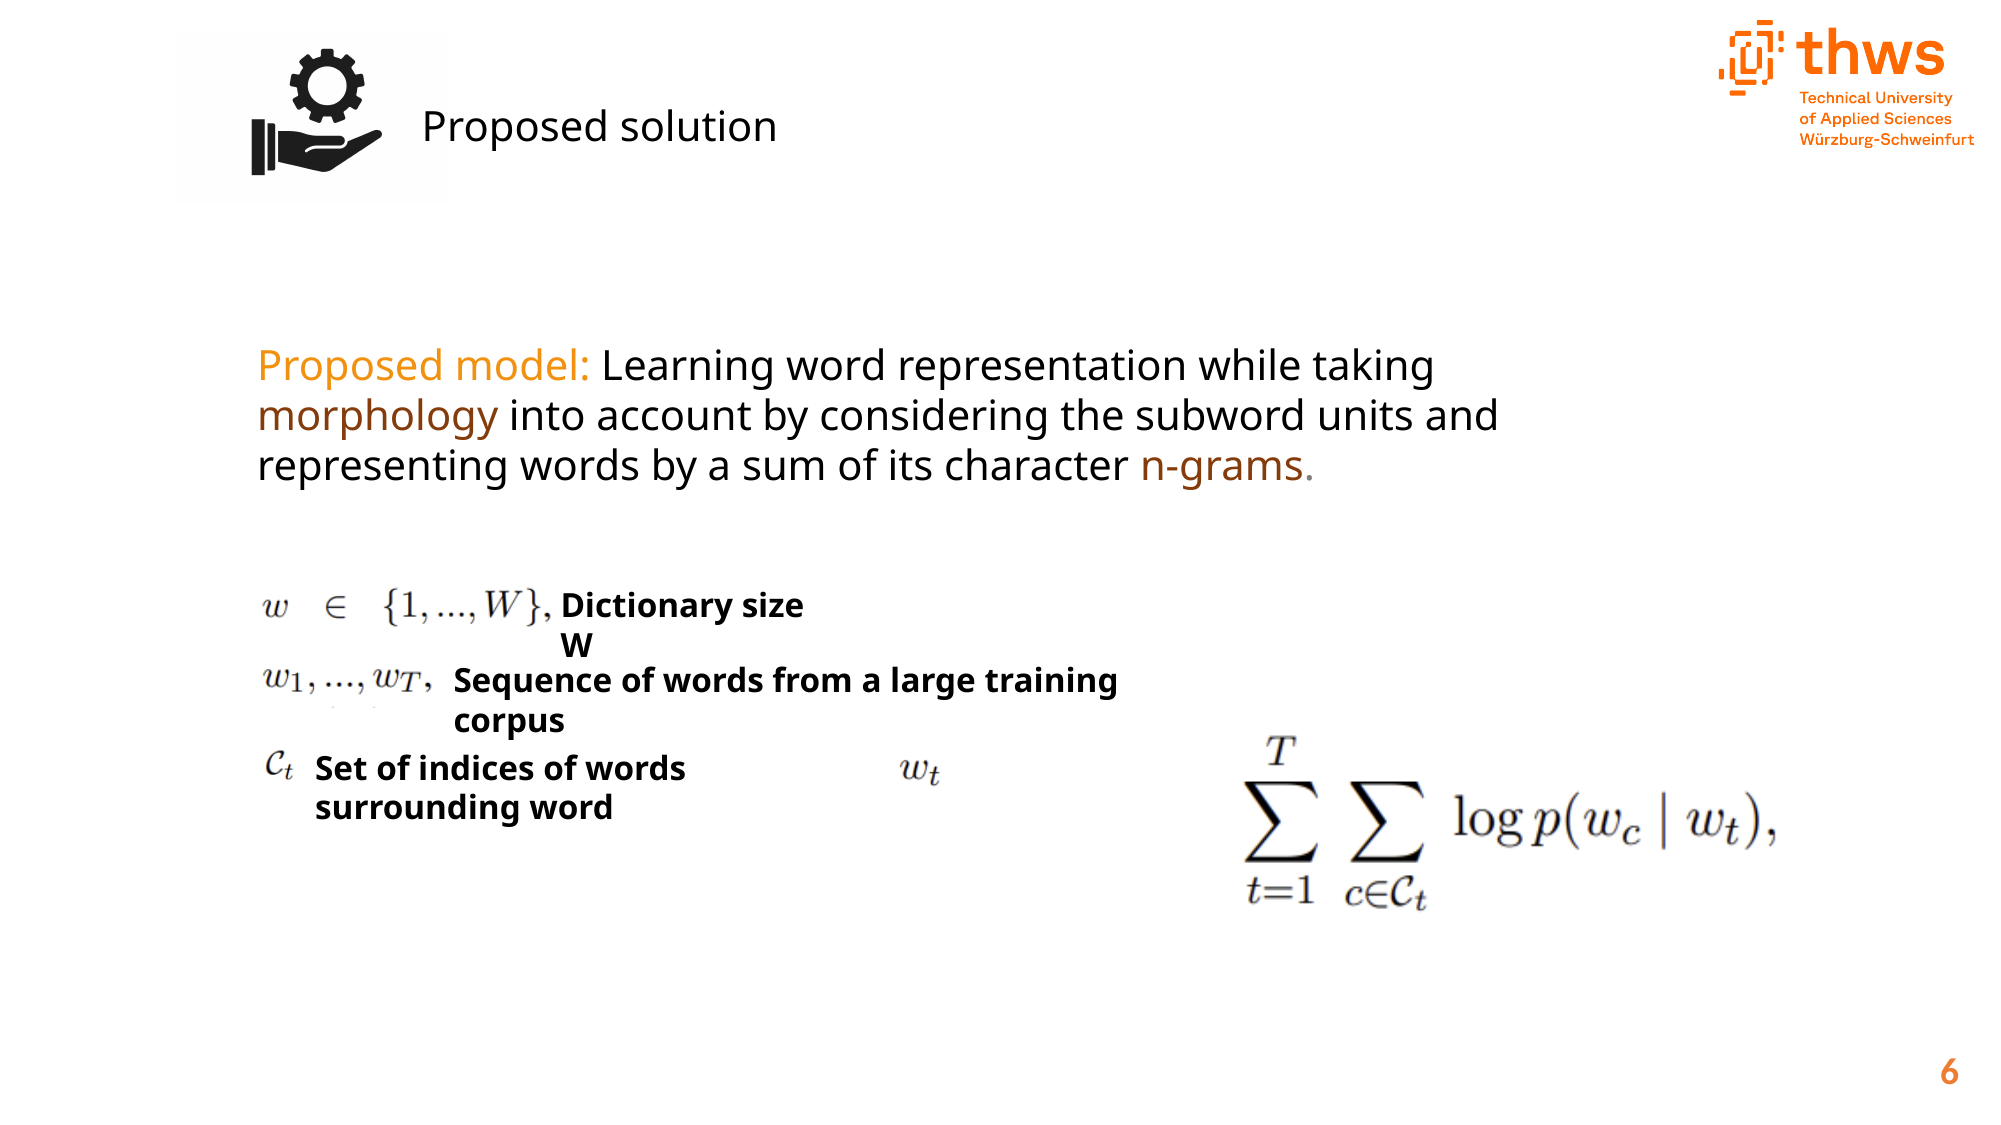

Proposed solution
Proposed model: Learning word representation while taking morphology into account by considering the subword units and representing words by a sum of its character n-grams.
Dictionary size W
Sequence of words from a large training corpus
Set of indices of words surrounding word
6